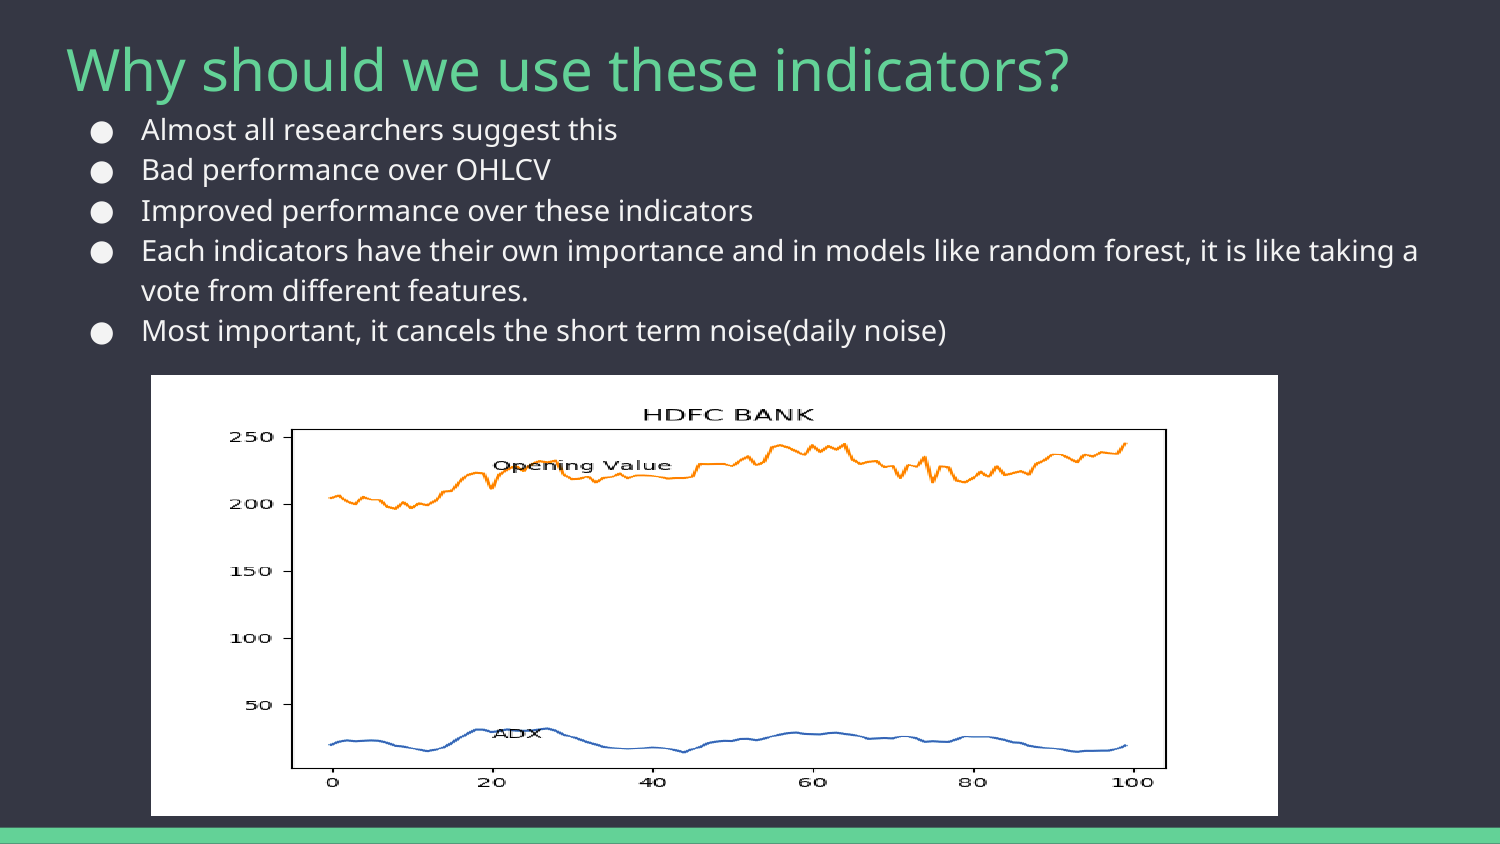

# Why should we use these indicators?
Almost all researchers suggest this
Bad performance over OHLCV
Improved performance over these indicators
Each indicators have their own importance and in models like random forest, it is like taking a vote from different features.
Most important, it cancels the short term noise(daily noise)